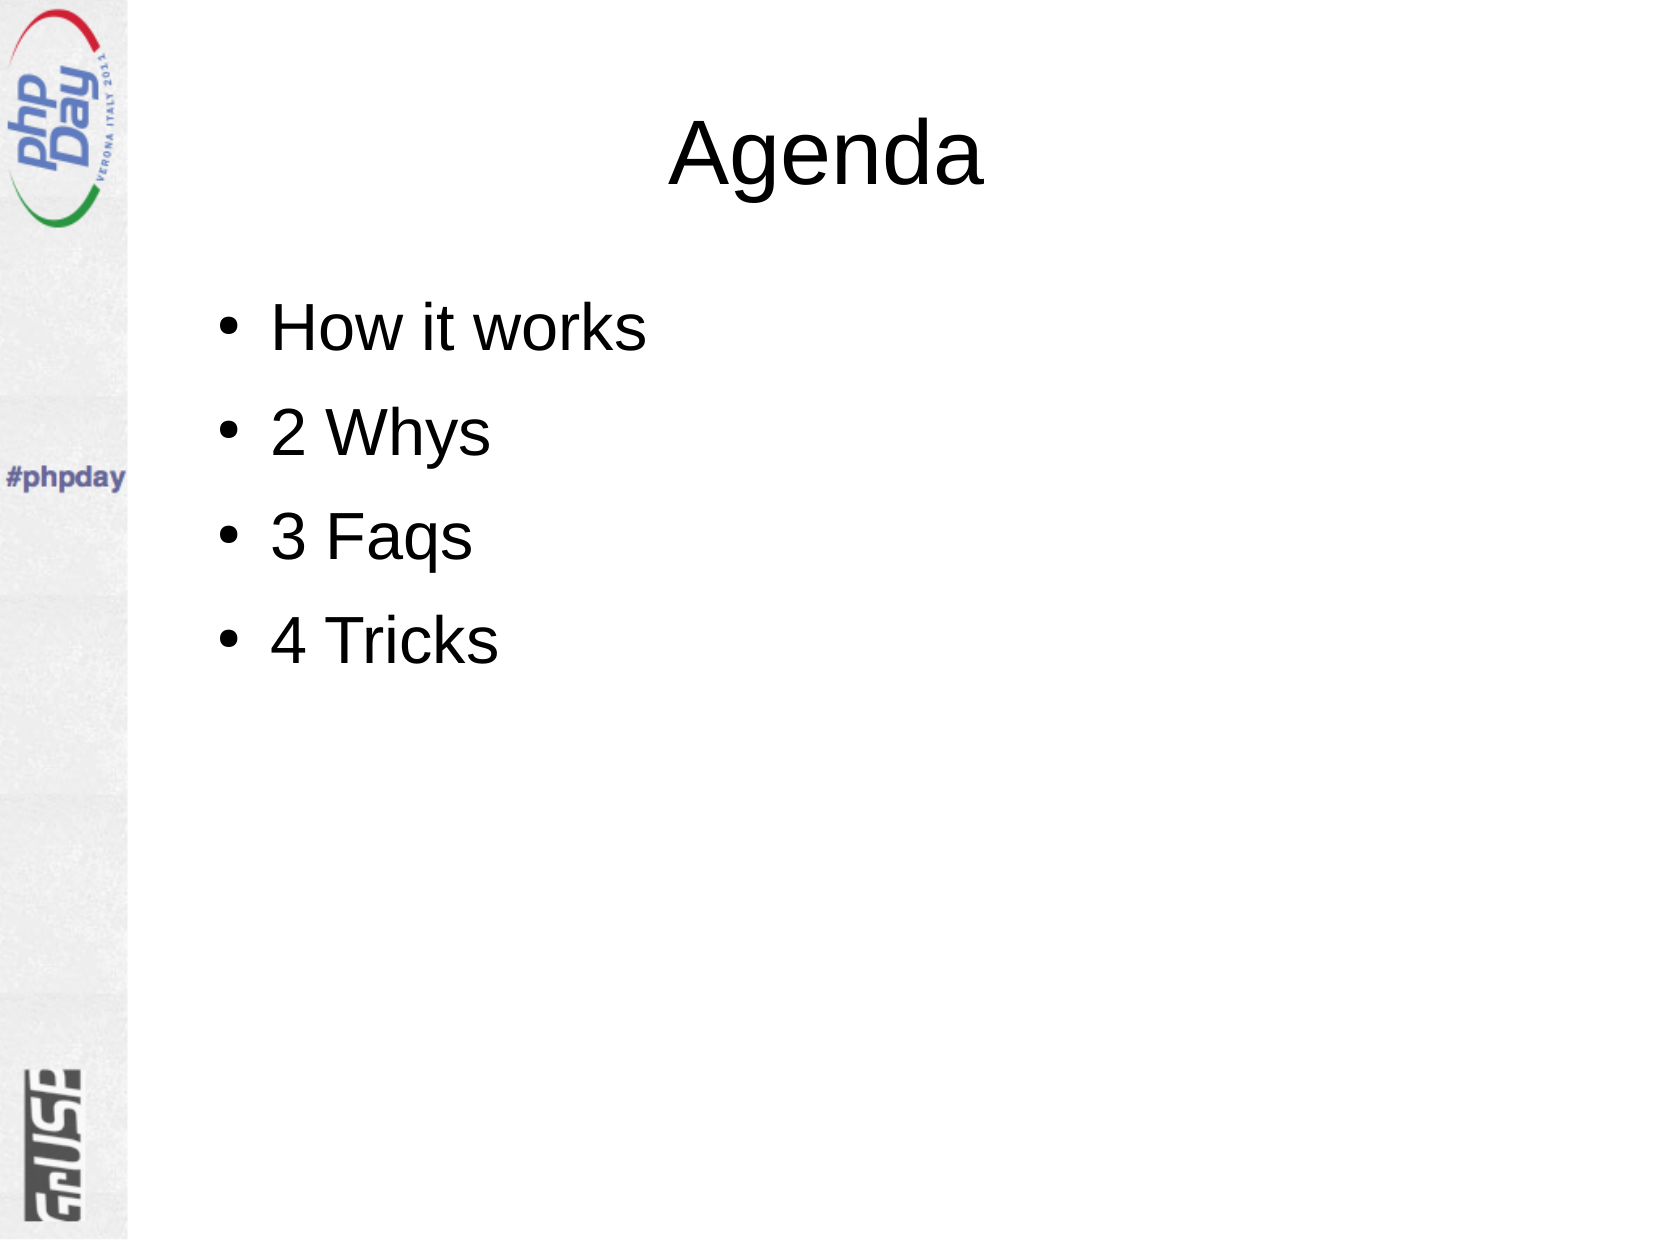

# Agenda
How it works
2 Whys
3 Faqs
4 Tricks